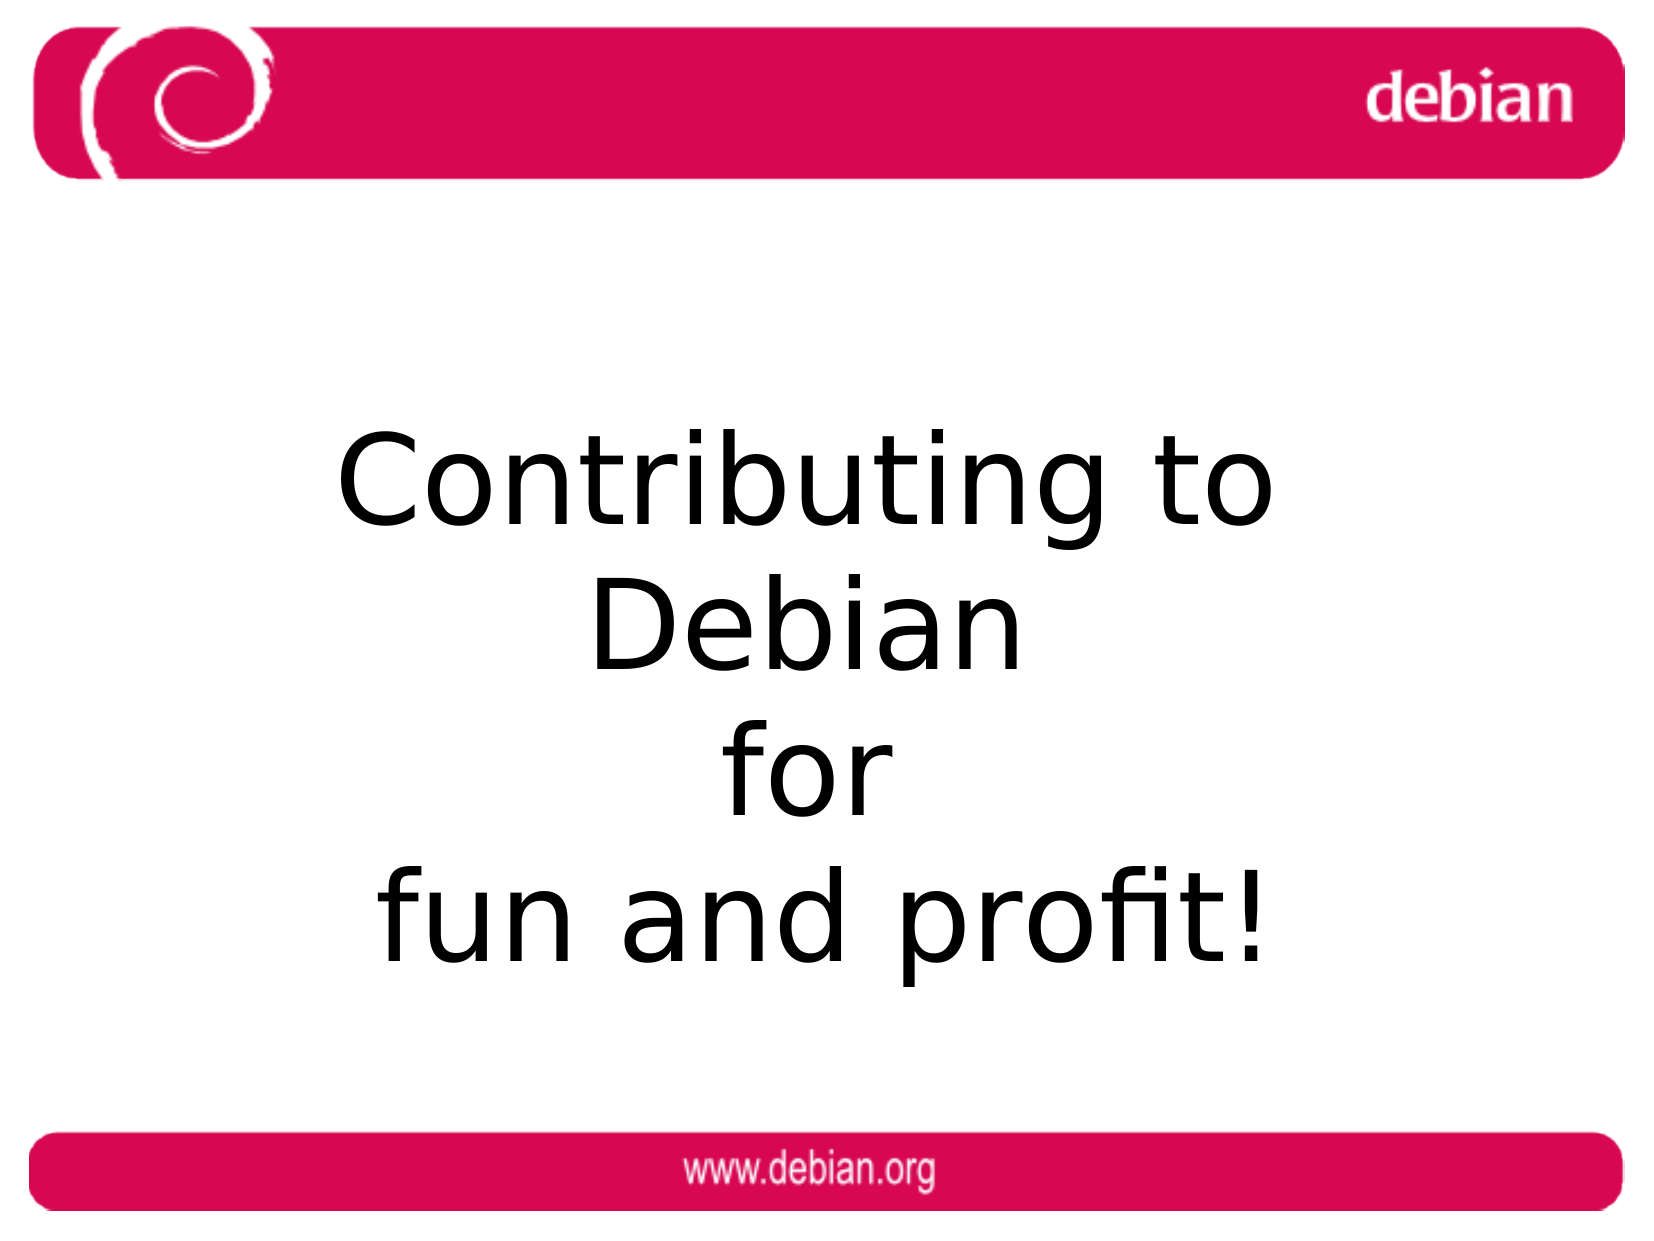

#
Contributing to
Debian
for
fun and profit!